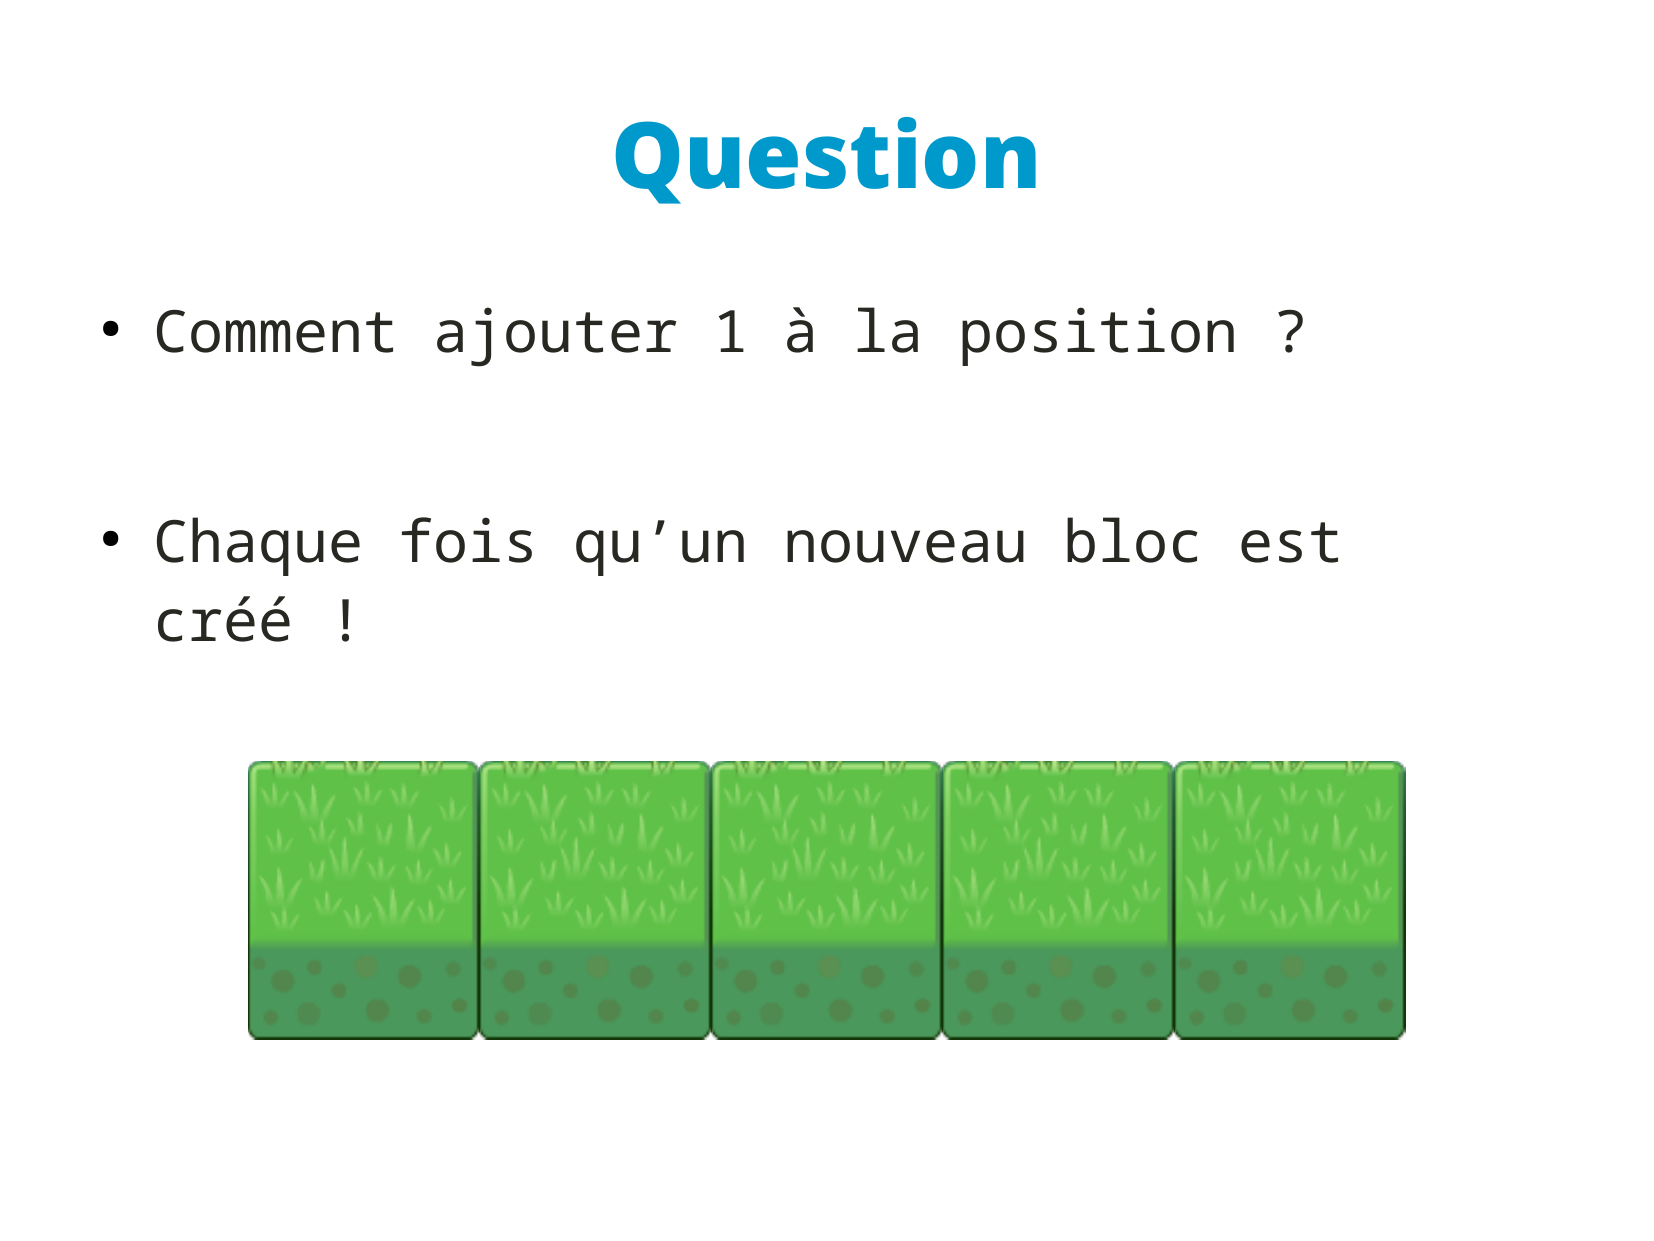

# Question
Comment ajouter 1 à la position ?
Chaque fois qu’un nouveau bloc est créé !